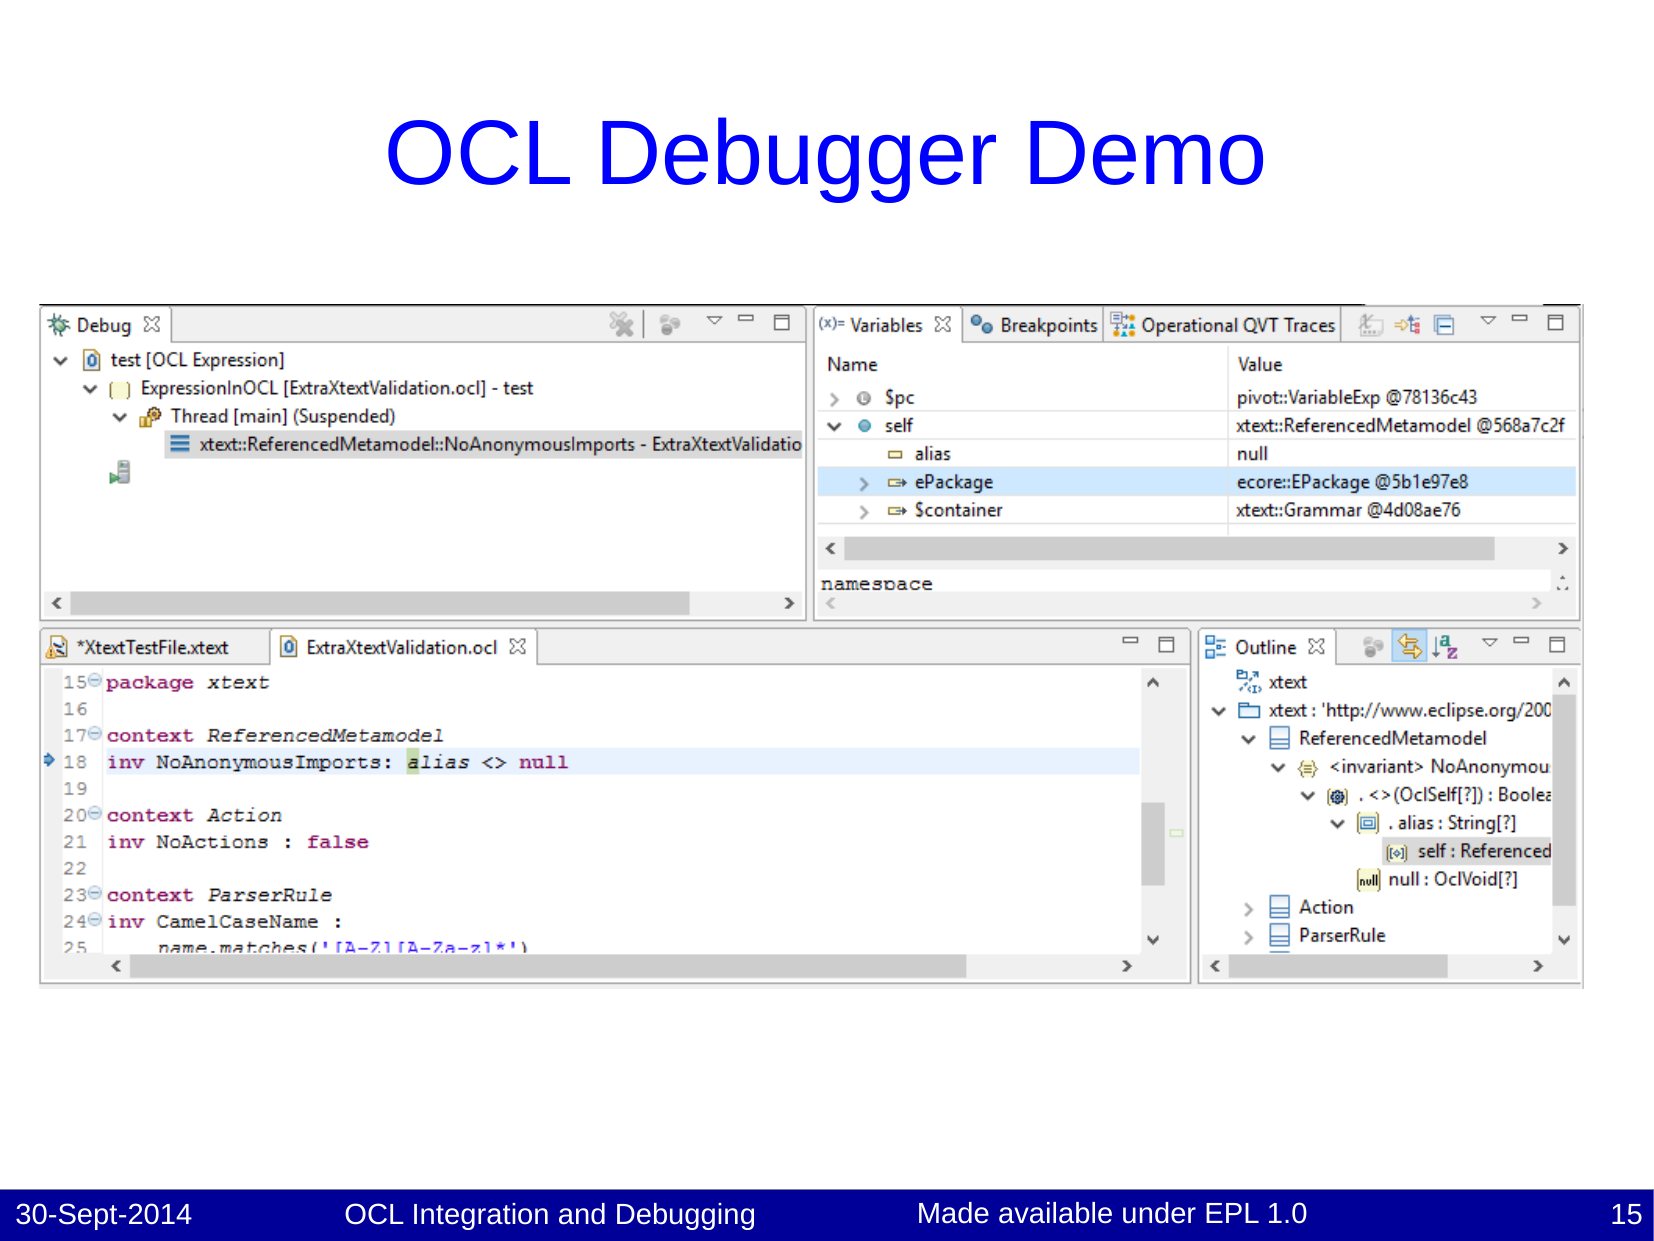

# OCL Debugger Demo
30-Sept-2014
OCL Integration and Debugging
15